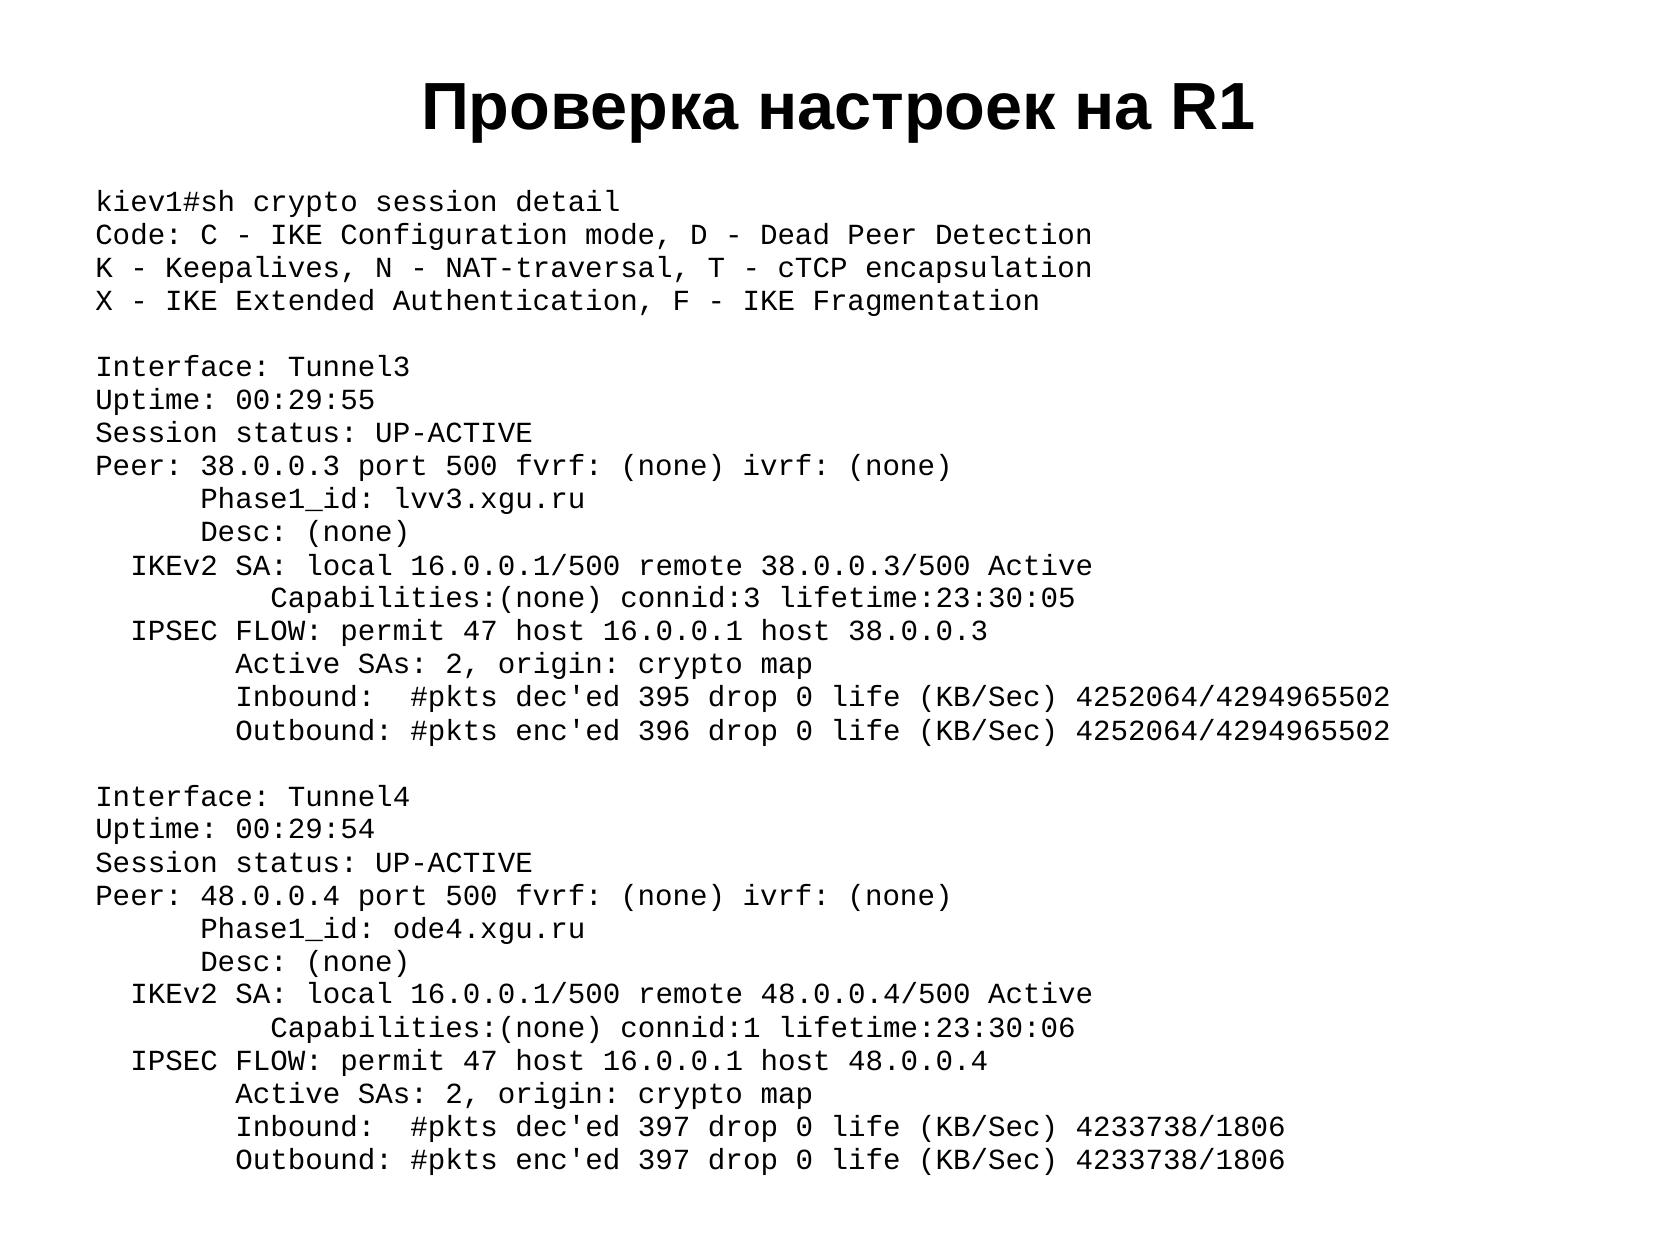

Проверка настроек на R1
# kiev1#sh crypto session detail
Code: C - IKE Configuration mode, D - Dead Peer Detection
K - Keepalives, N - NAT-traversal, T - cTCP encapsulation
X - IKE Extended Authentication, F - IKE Fragmentation
Interface: Tunnel3
Uptime: 00:29:55
Session status: UP-ACTIVE
Peer: 38.0.0.3 port 500 fvrf: (none) ivrf: (none)
 Phase1_id: lvv3.xgu.ru
 Desc: (none)
 IKEv2 SA: local 16.0.0.1/500 remote 38.0.0.3/500 Active
 Capabilities:(none) connid:3 lifetime:23:30:05
 IPSEC FLOW: permit 47 host 16.0.0.1 host 38.0.0.3
 Active SAs: 2, origin: crypto map
 Inbound: #pkts dec'ed 395 drop 0 life (KB/Sec) 4252064/4294965502
 Outbound: #pkts enc'ed 396 drop 0 life (KB/Sec) 4252064/4294965502
Interface: Tunnel4
Uptime: 00:29:54
Session status: UP-ACTIVE
Peer: 48.0.0.4 port 500 fvrf: (none) ivrf: (none)
 Phase1_id: ode4.xgu.ru
 Desc: (none)
 IKEv2 SA: local 16.0.0.1/500 remote 48.0.0.4/500 Active
 Capabilities:(none) connid:1 lifetime:23:30:06
 IPSEC FLOW: permit 47 host 16.0.0.1 host 48.0.0.4
 Active SAs: 2, origin: crypto map
 Inbound: #pkts dec'ed 397 drop 0 life (KB/Sec) 4233738/1806
 Outbound: #pkts enc'ed 397 drop 0 life (KB/Sec) 4233738/1806